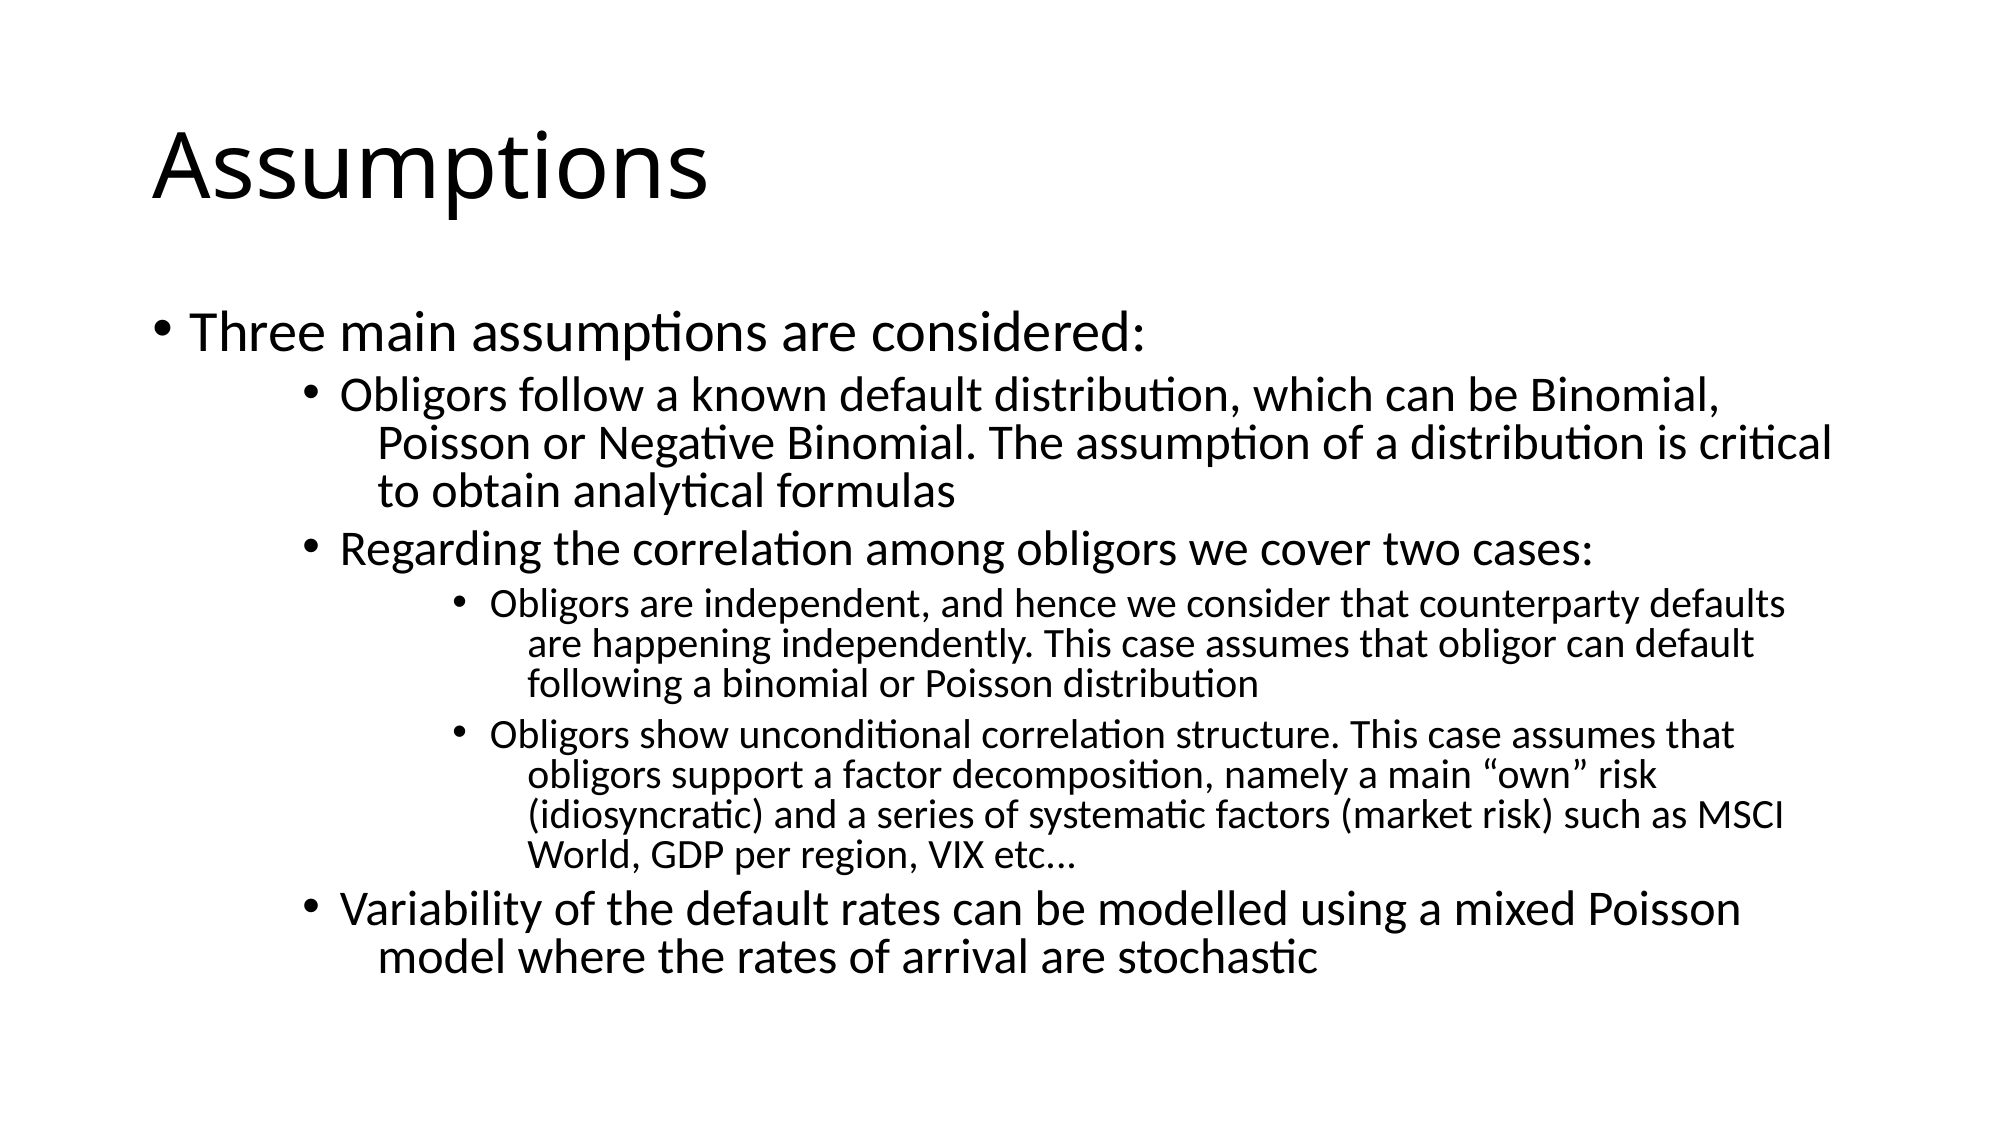

# Assumptions
Three main assumptions are considered:
Obligors follow a known default distribution, which can be Binomial, Poisson or Negative Binomial. The assumption of a distribution is critical to obtain analytical formulas
Regarding the correlation among obligors we cover two cases:
Obligors are independent, and hence we consider that counterparty defaults are happening independently. This case assumes that obligor can default following a binomial or Poisson distribution
Obligors show unconditional correlation structure. This case assumes that obligors support a factor decomposition, namely a main “own” risk (idiosyncratic) and a series of systematic factors (market risk) such as MSCI World, GDP per region, VIX etc...
Variability of the default rates can be modelled using a mixed Poisson model where the rates of arrival are stochastic